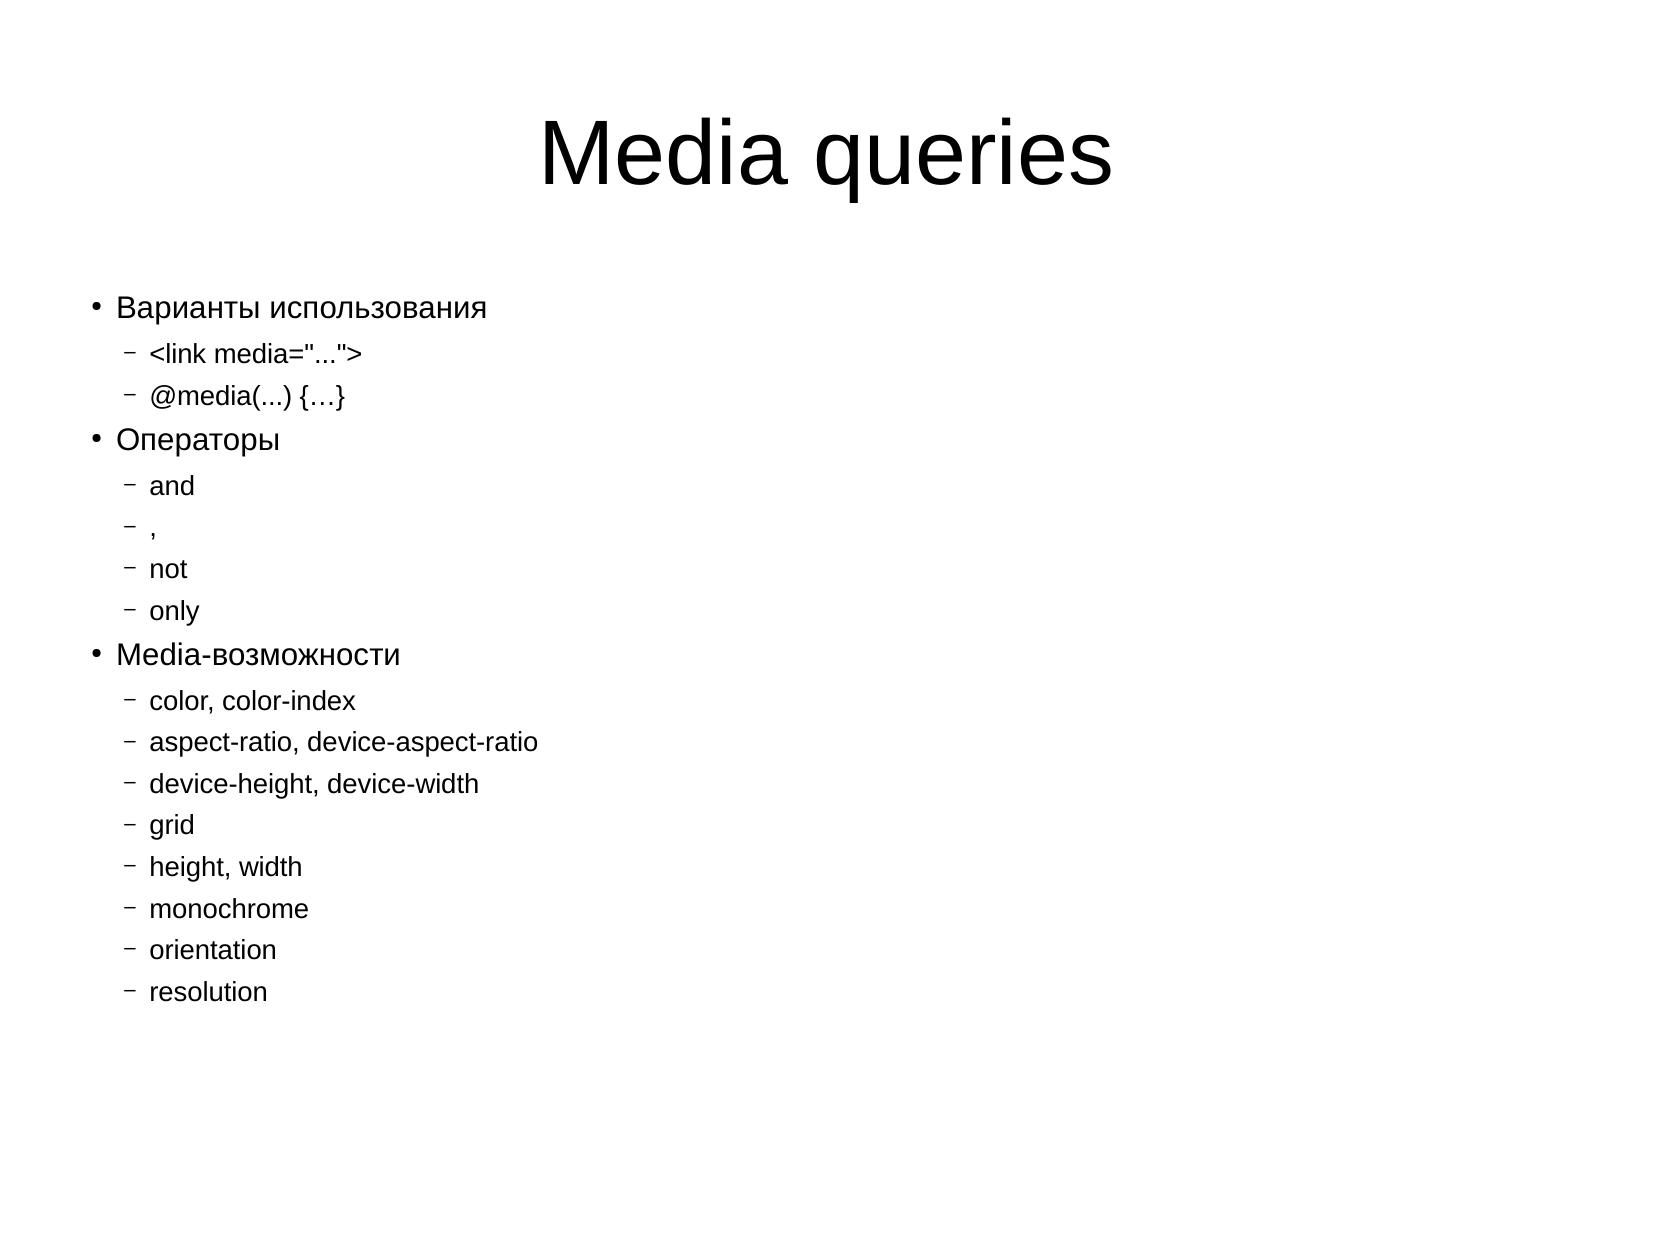

# Media queries
Варианты использования
<link media="...">
@media(...) {…}
Операторы
and
,
not
only
Media-возможности
color, color-index
aspect-ratio, device-aspect-ratio
device-height, device-width
grid
height, width
monochrome
orientation
resolution